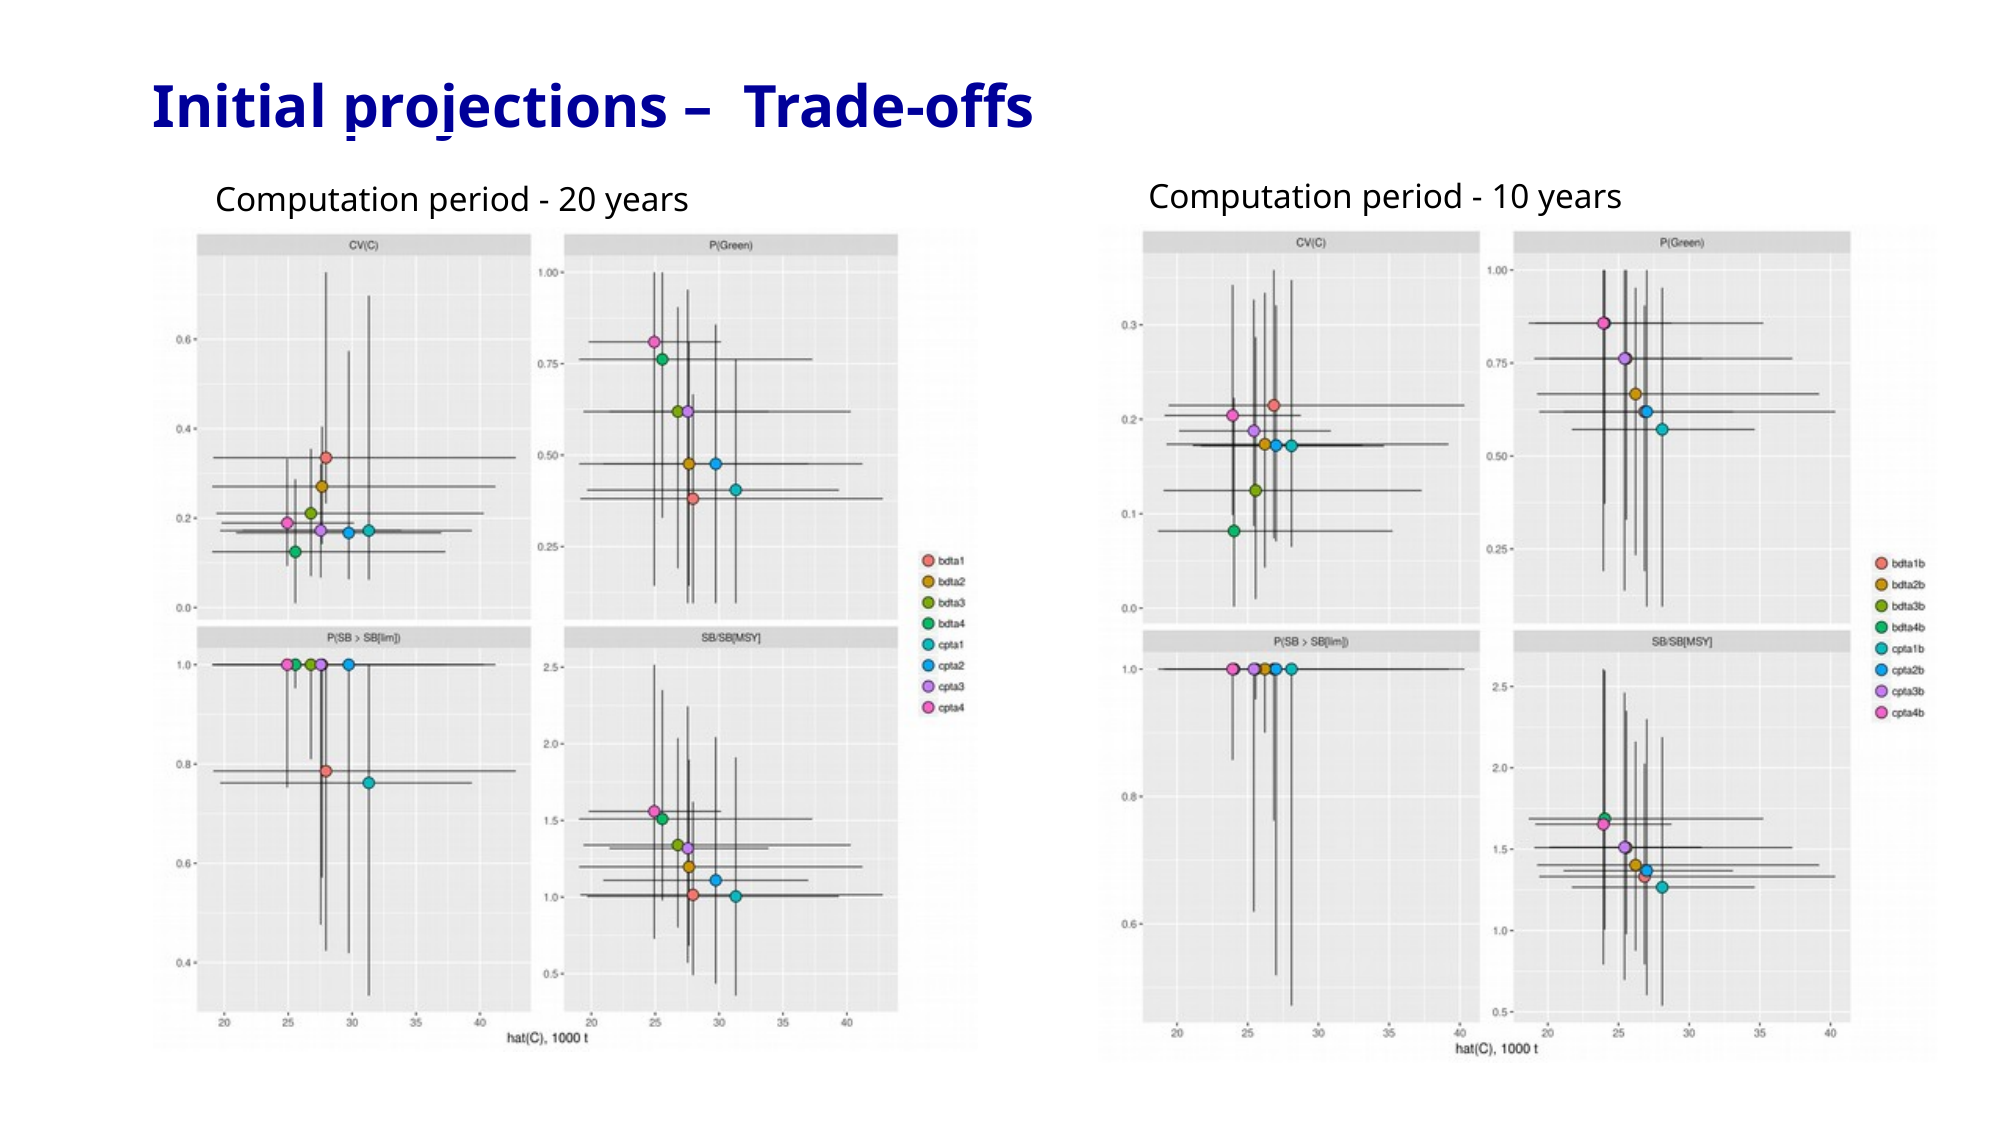

Initial projections – Trade-offs
Computation period - 10 years
Computation period - 20 years